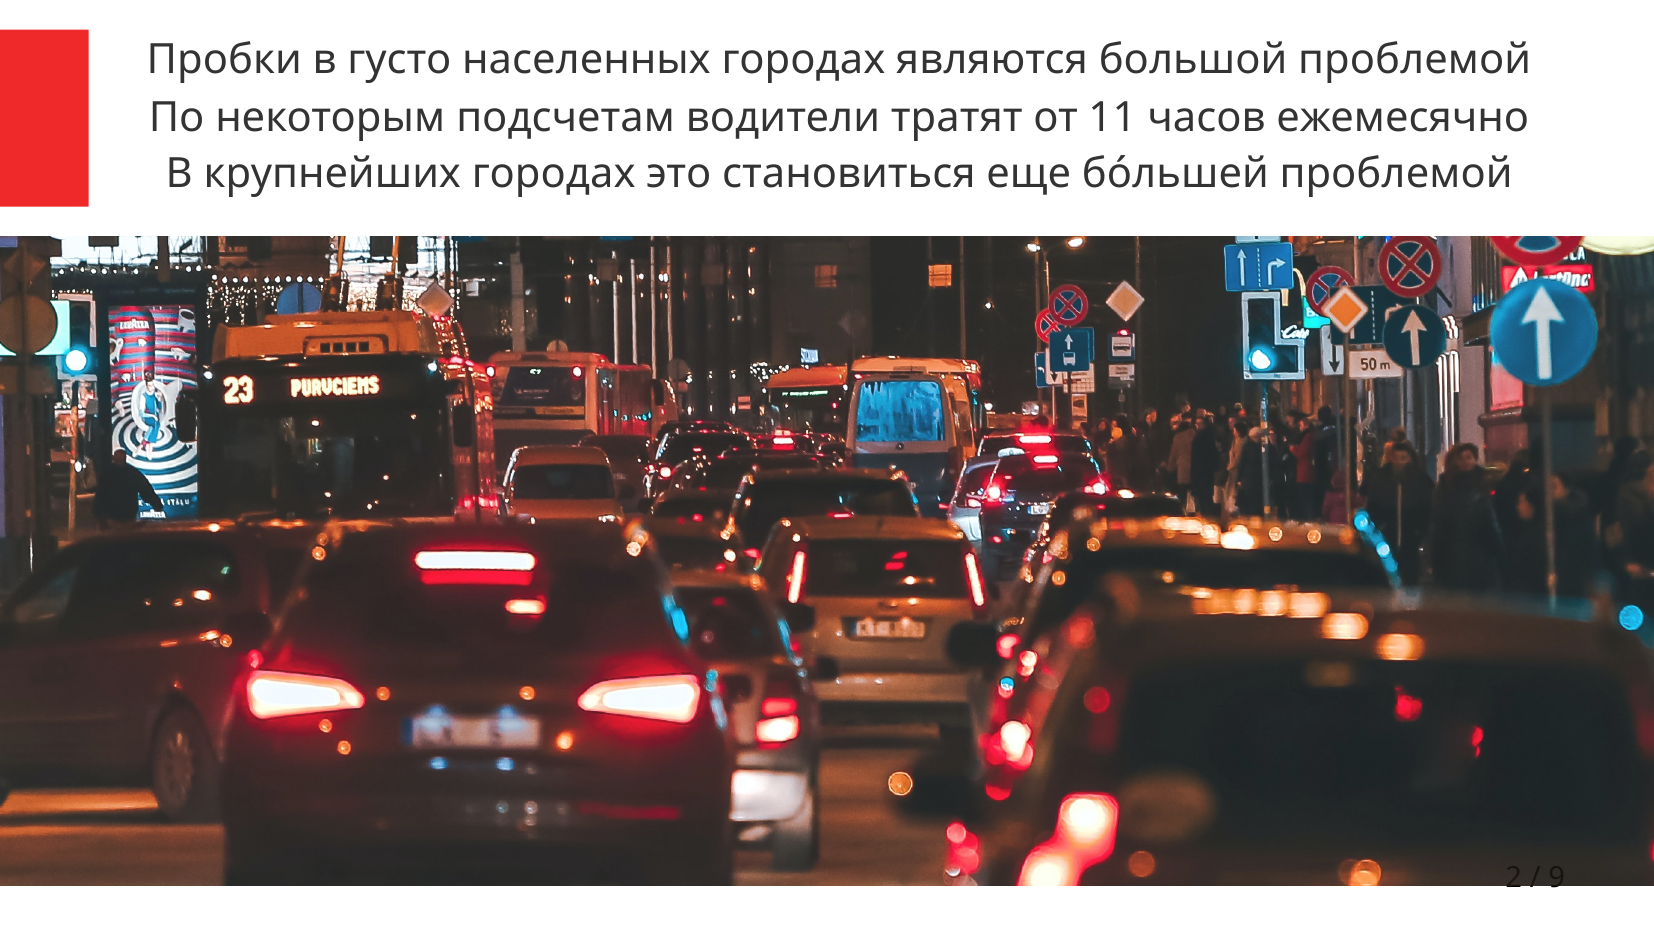

# Пробки в густо населенных городах являются большой проблемой По некоторым подсчетам водители тратят от 11 часов ежемесячно В крупнейших городах это становиться еще бóльшей проблемой
2